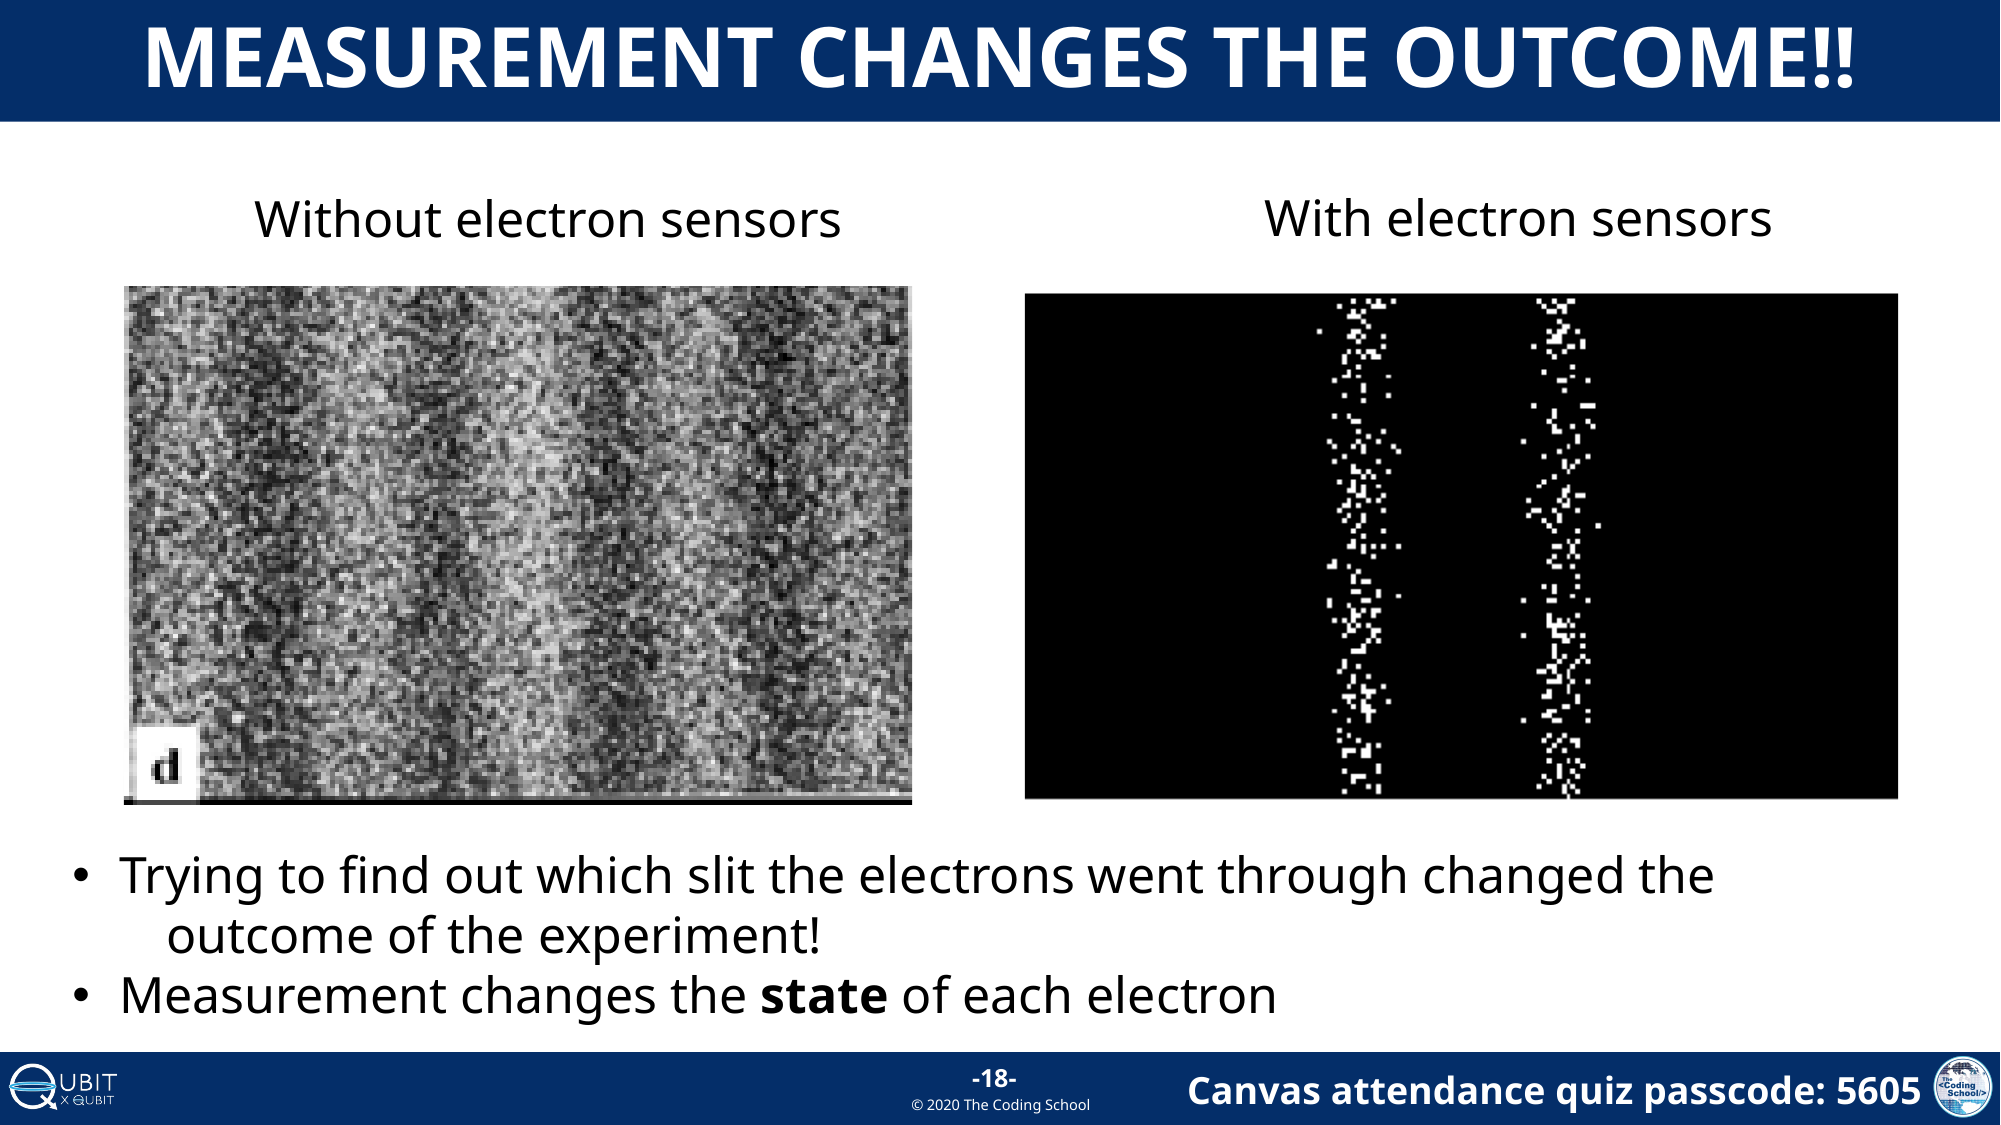

# Measurement changes the outcome!!
With electron sensors
Without electron sensors
Trying to find out which slit the electrons went through changed the outcome of the experiment!
Measurement changes the state of each electron
-18-